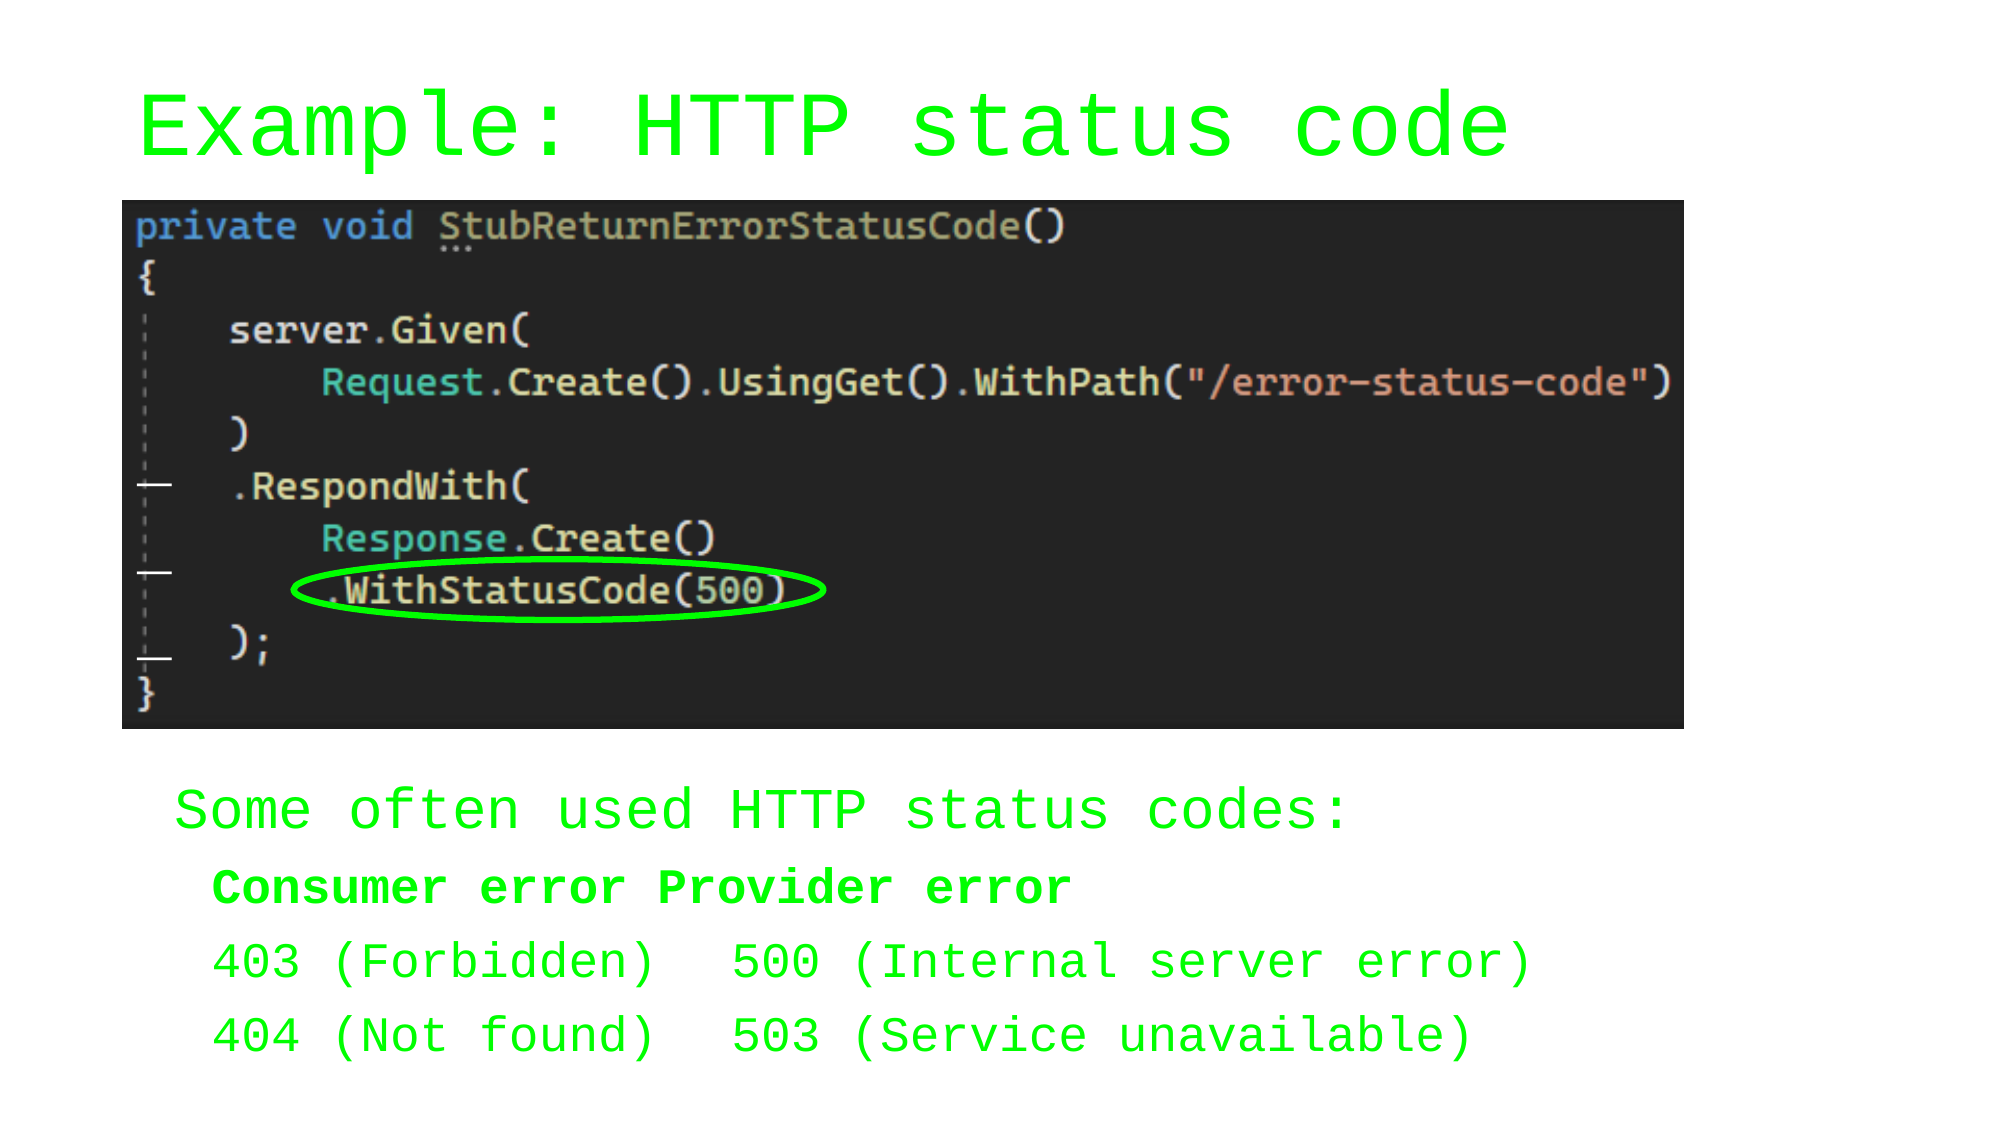

# Example: HTTP status code
Some often used HTTP status codes:
	Consumer error		Provider error
	403 (Forbidden)		500 (Internal server error)
	404 (Not found)		503 (Service unavailable)